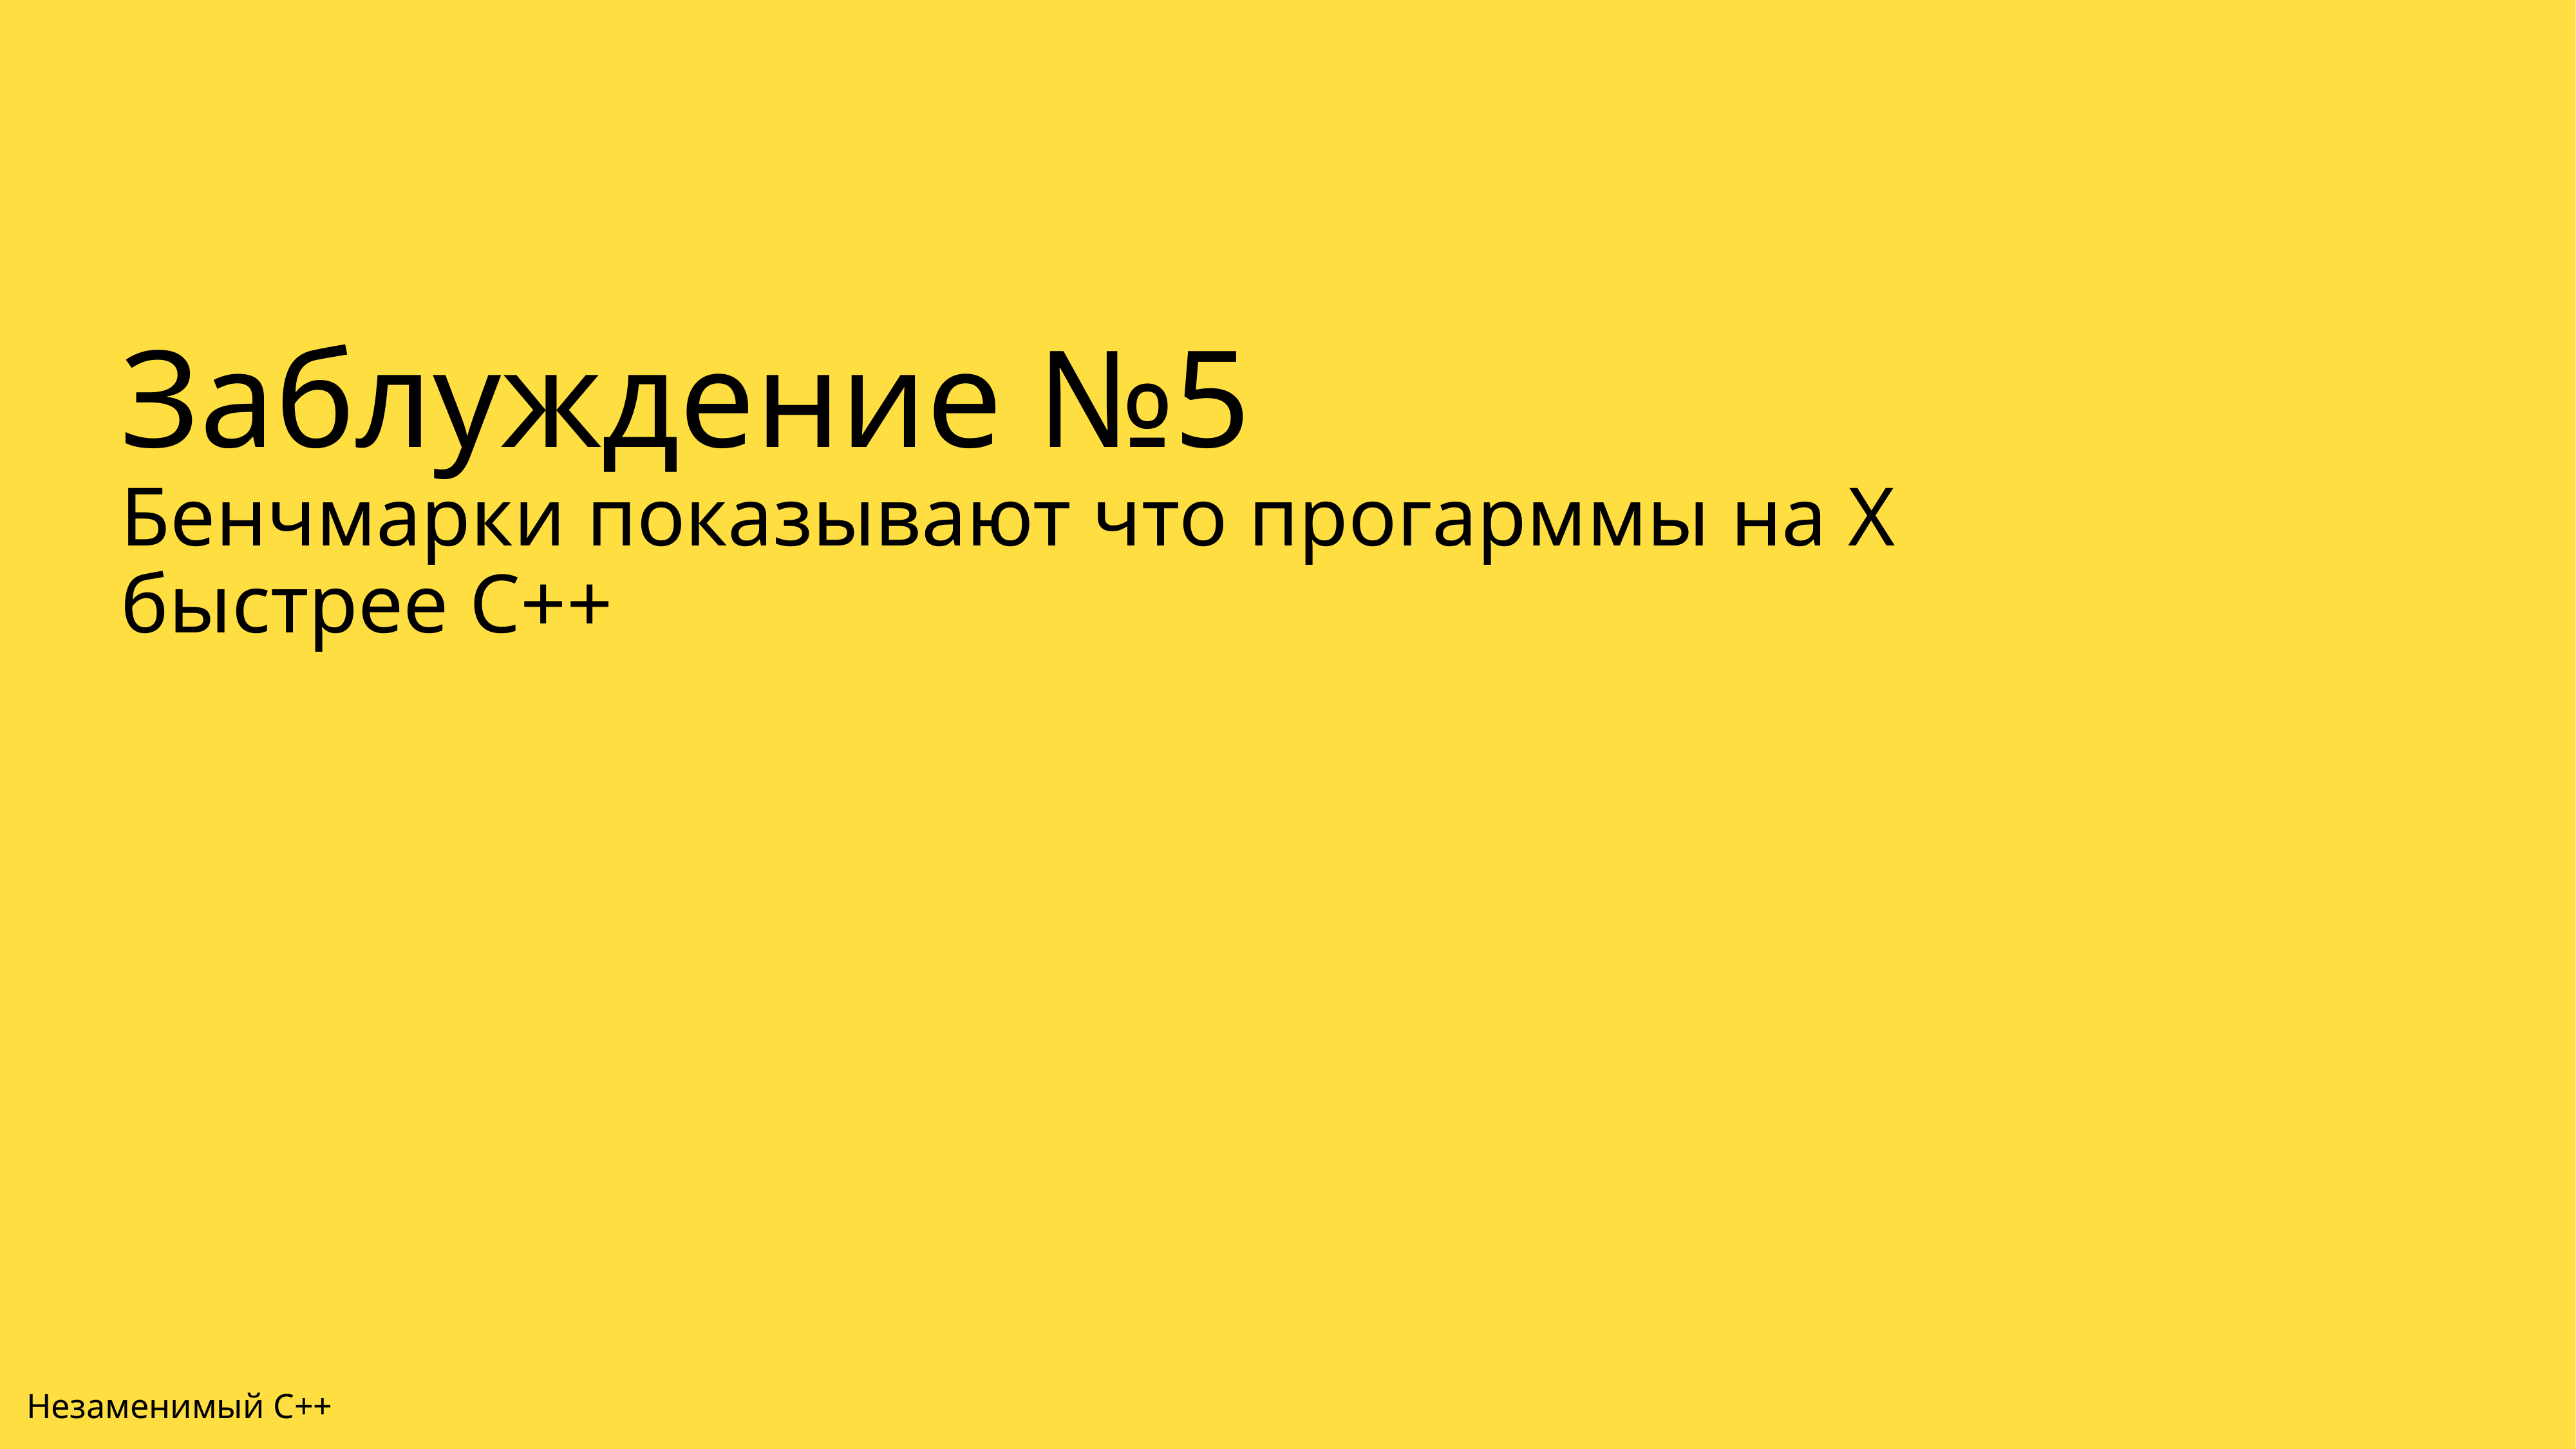

# Заблуждение №5 Бенчмарки показывают что прогарммы на X быстрее C++
Незаменимый C++